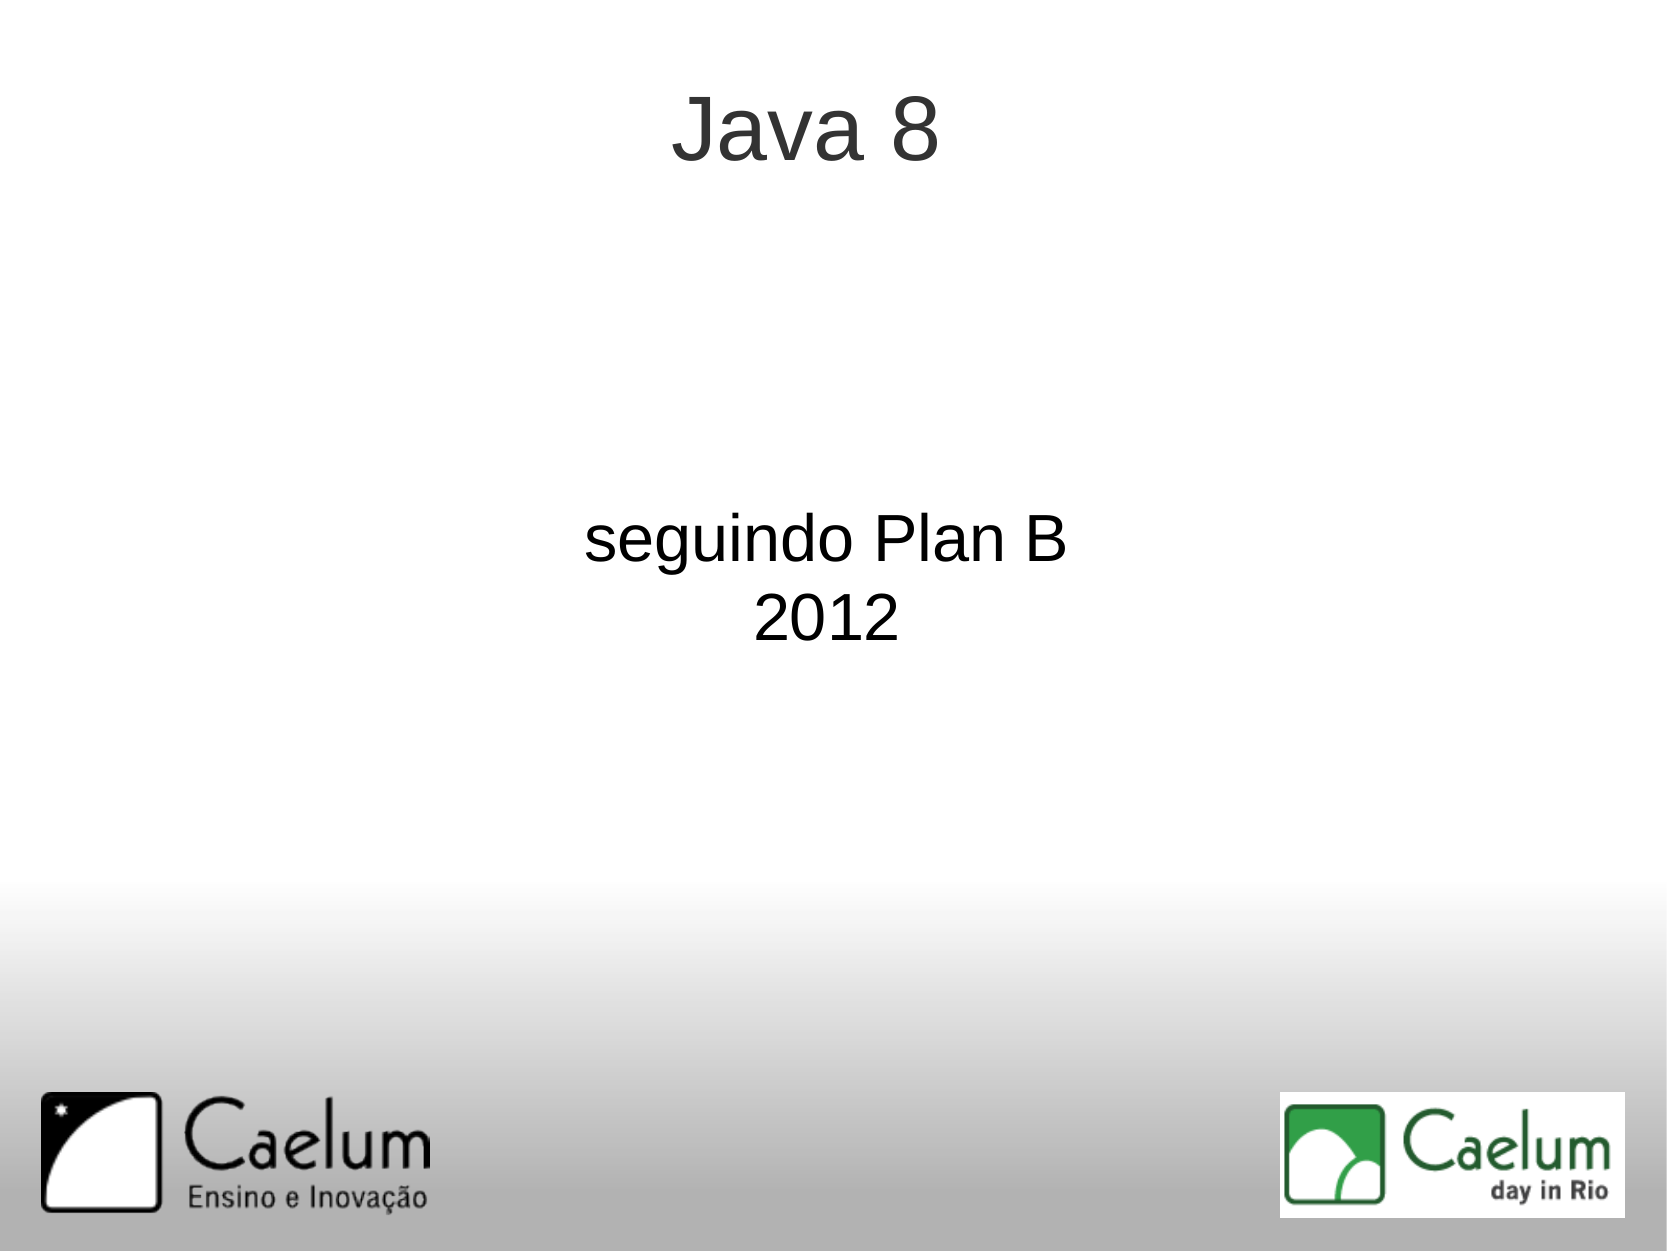

# Java 8
seguindo Plan B
2012